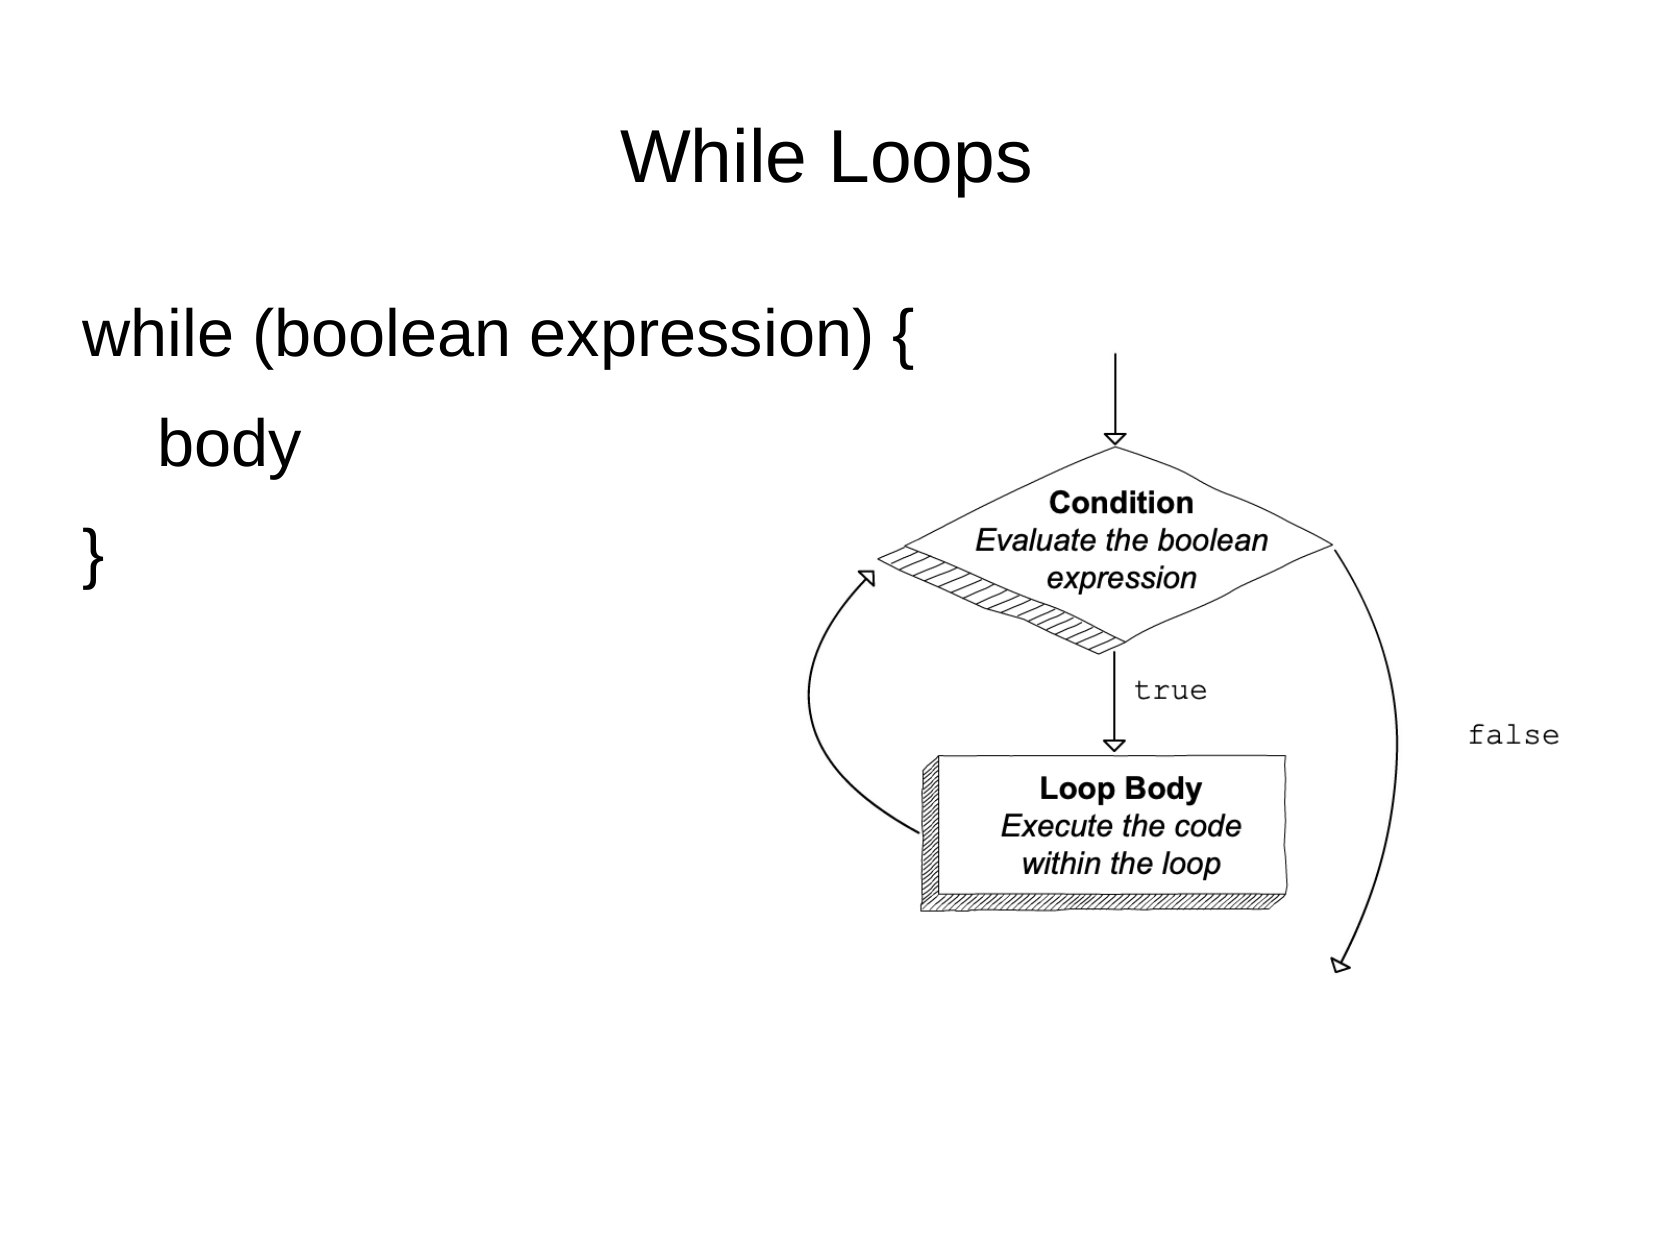

# While Loops
while (boolean expression) {
	body
}